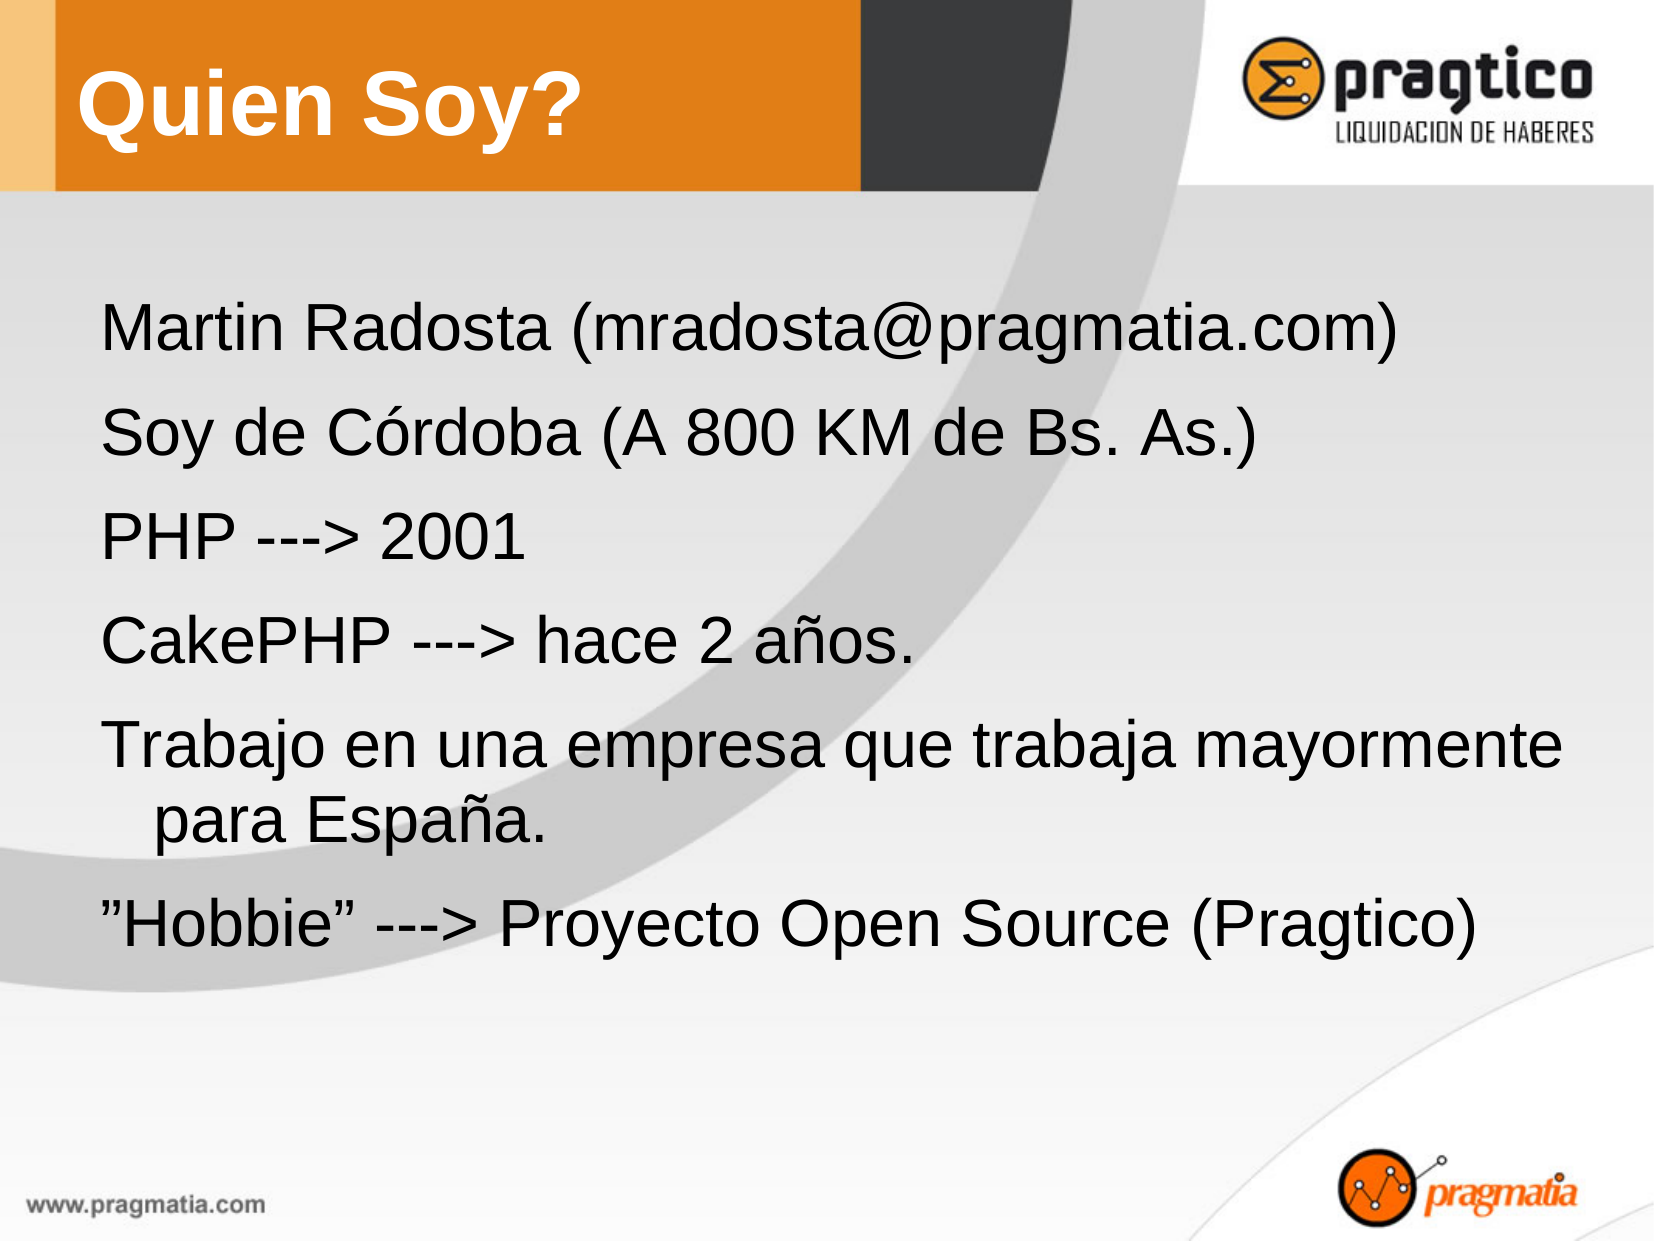

# Quien Soy?
Martin Radosta (mradosta@pragmatia.com)
Soy de Córdoba (A 800 KM de Bs. As.)
PHP ---> 2001
CakePHP ---> hace 2 años.
Trabajo en una empresa que trabaja mayormente para España.
”Hobbie” ---> Proyecto Open Source (Pragtico)